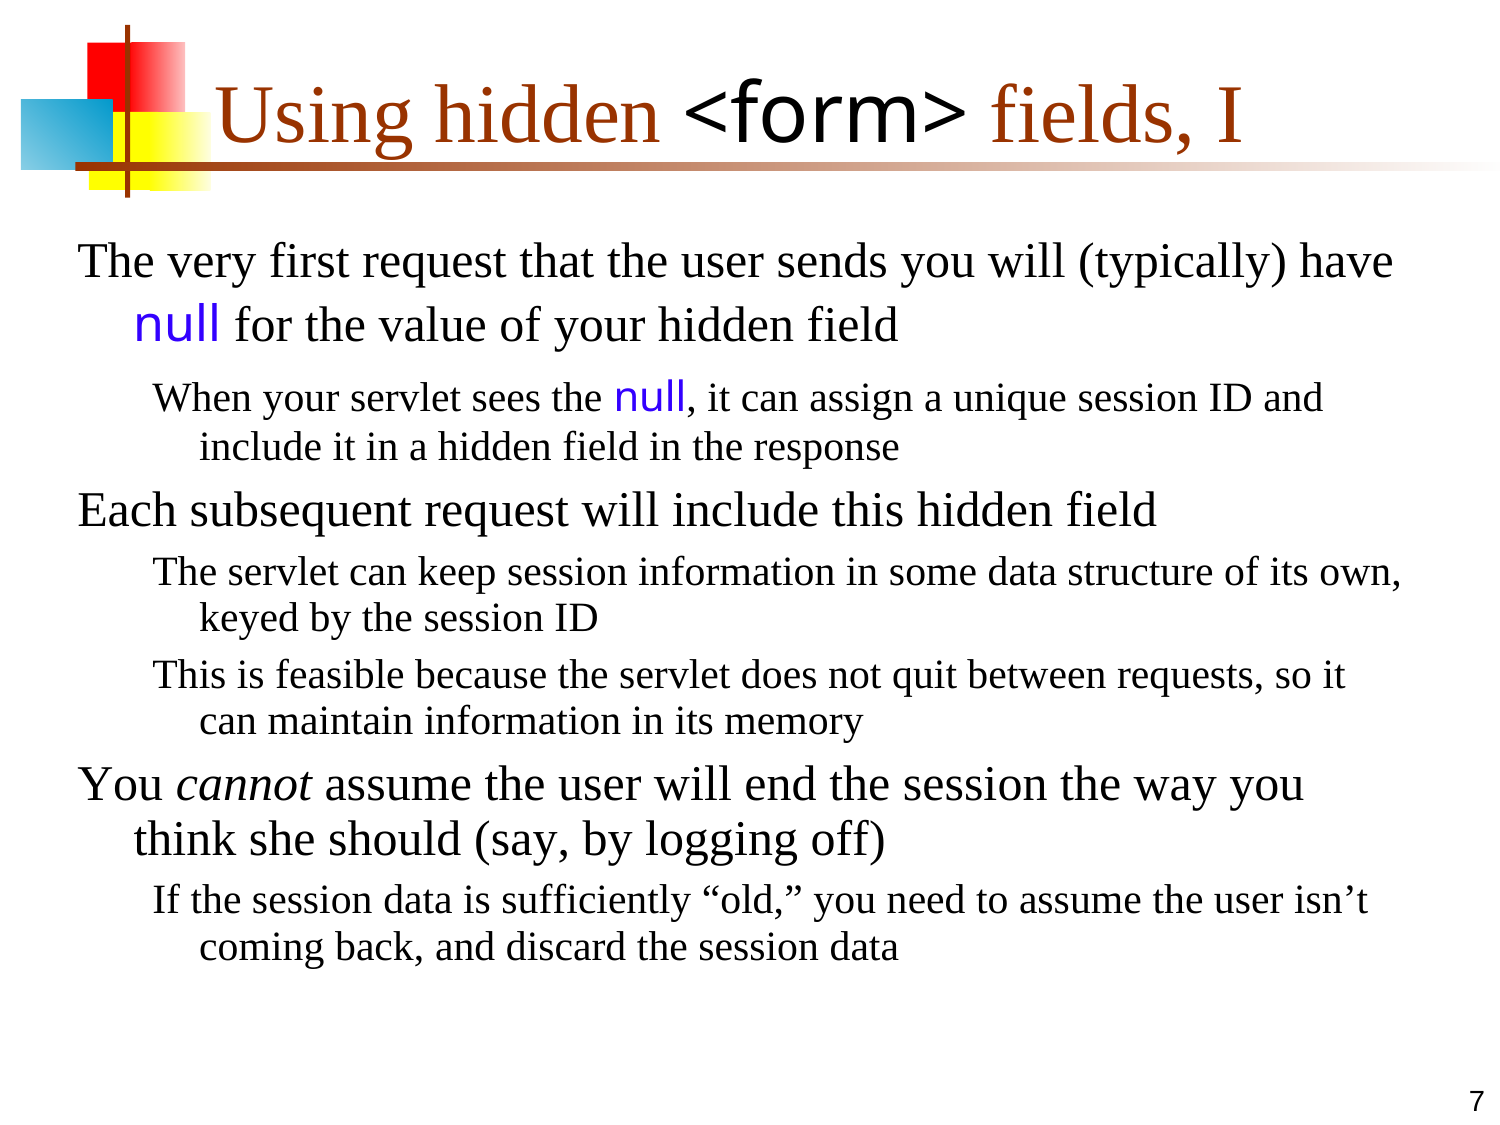

# Using hidden <form> fields, I
The very first request that the user sends you will (typically) have null for the value of your hidden field
When your servlet sees the null, it can assign a unique session ID and include it in a hidden field in the response
Each subsequent request will include this hidden field
The servlet can keep session information in some data structure of its own, keyed by the session ID
This is feasible because the servlet does not quit between requests, so it can maintain information in its memory
You cannot assume the user will end the session the way you think she should (say, by logging off)
If the session data is sufficiently “old,” you need to assume the user isn’t coming back, and discard the session data
7